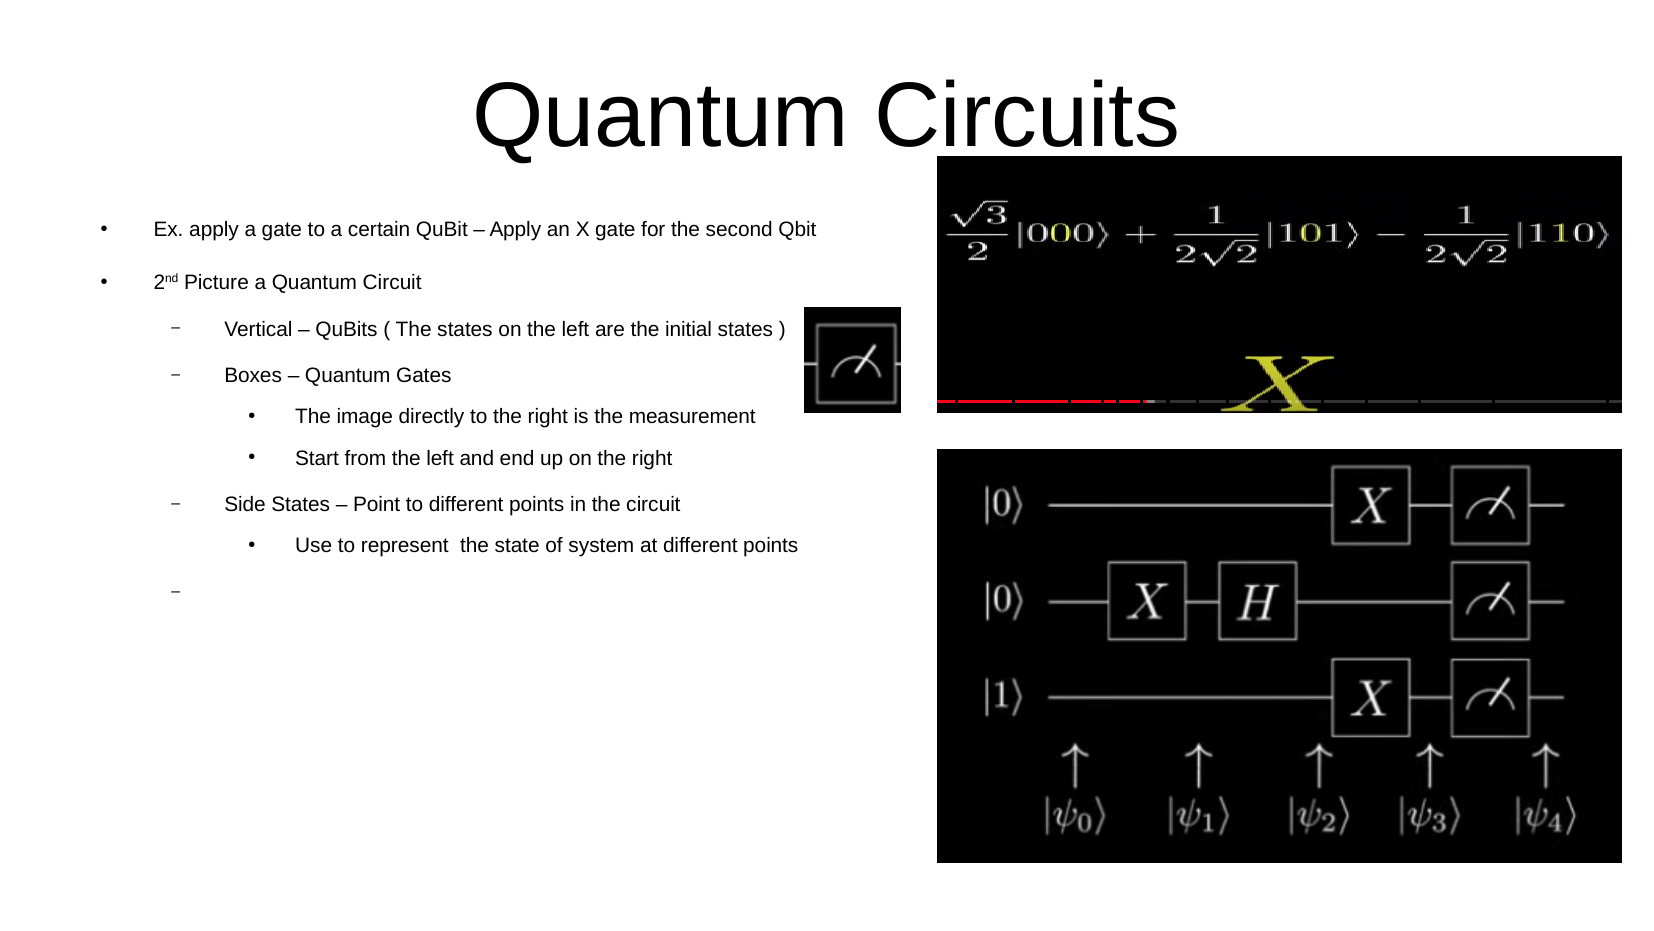

# Quantum Circuits
Ex. apply a gate to a certain QuBit – Apply an X gate for the second Qbit
2nd Picture a Quantum Circuit
Vertical – QuBits ( The states on the left are the initial states )
Boxes – Quantum Gates
The image directly to the right is the measurement
Start from the left and end up on the right
Side States – Point to different points in the circuit
Use to represent the state of system at different points